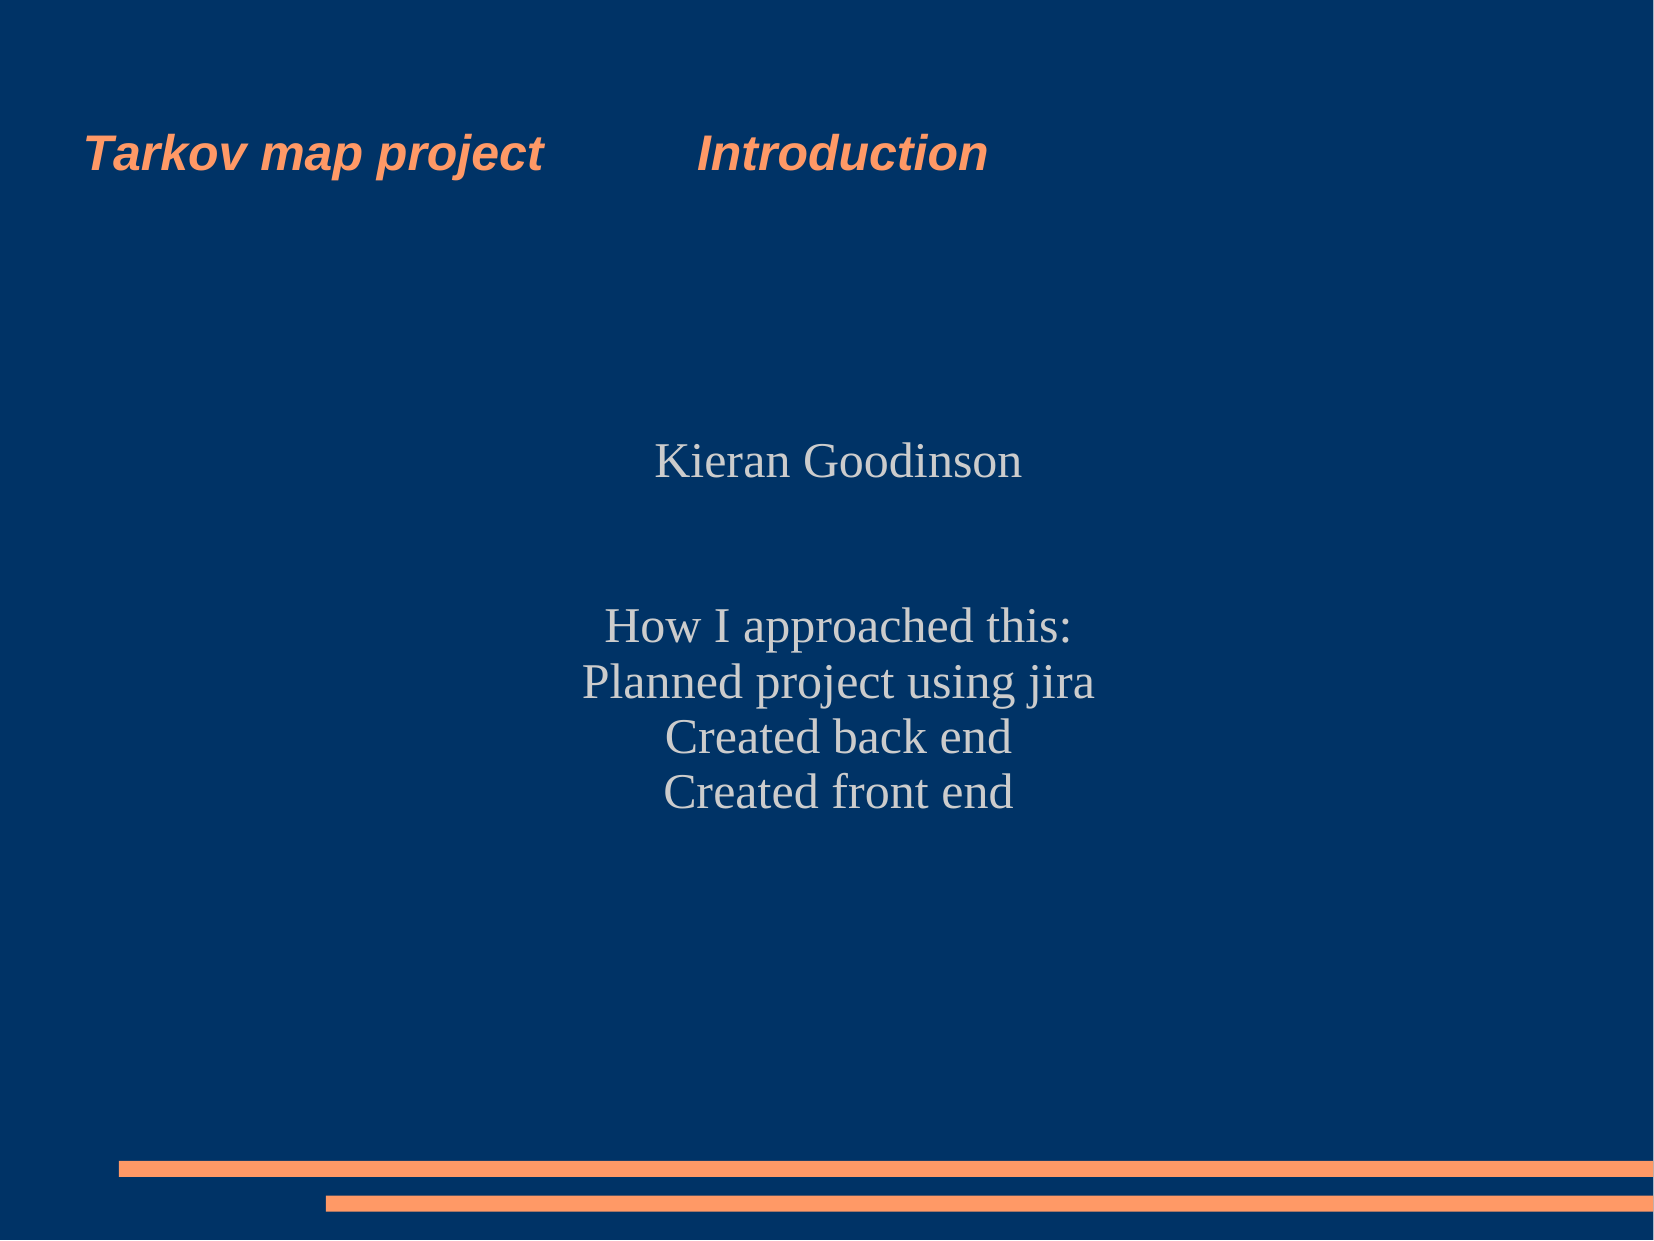

# Tarkov map project Introduction
Kieran Goodinson
How I approached this:
Planned project using jira
Created back end
Created front end